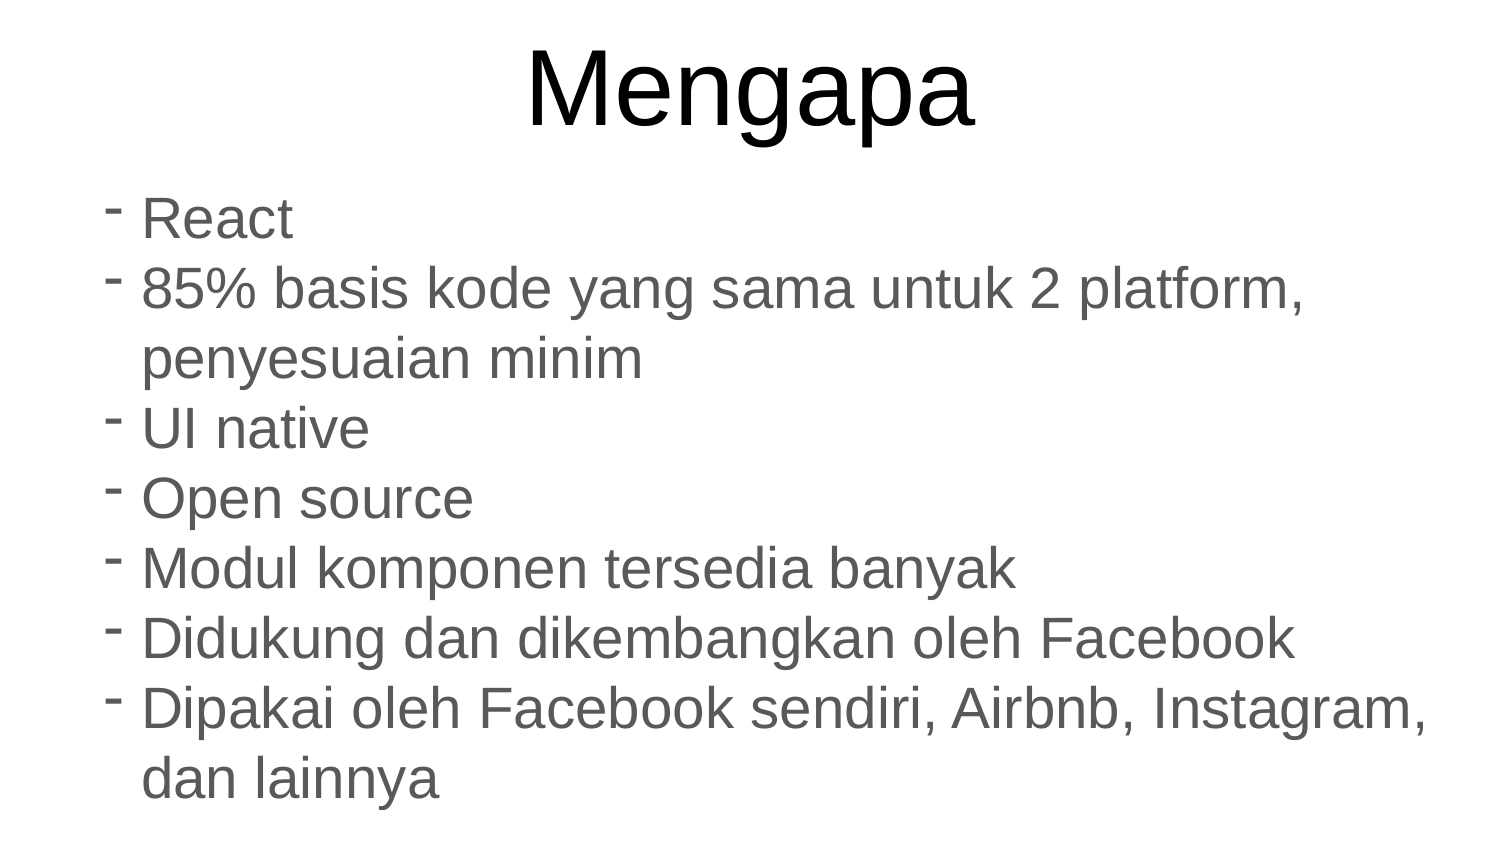

# Mengapa
React
85% basis kode yang sama untuk 2 platform, penyesuaian minim
UI native
Open source
Modul komponen tersedia banyak
Didukung dan dikembangkan oleh Facebook
Dipakai oleh Facebook sendiri, Airbnb, Instagram, dan lainnya